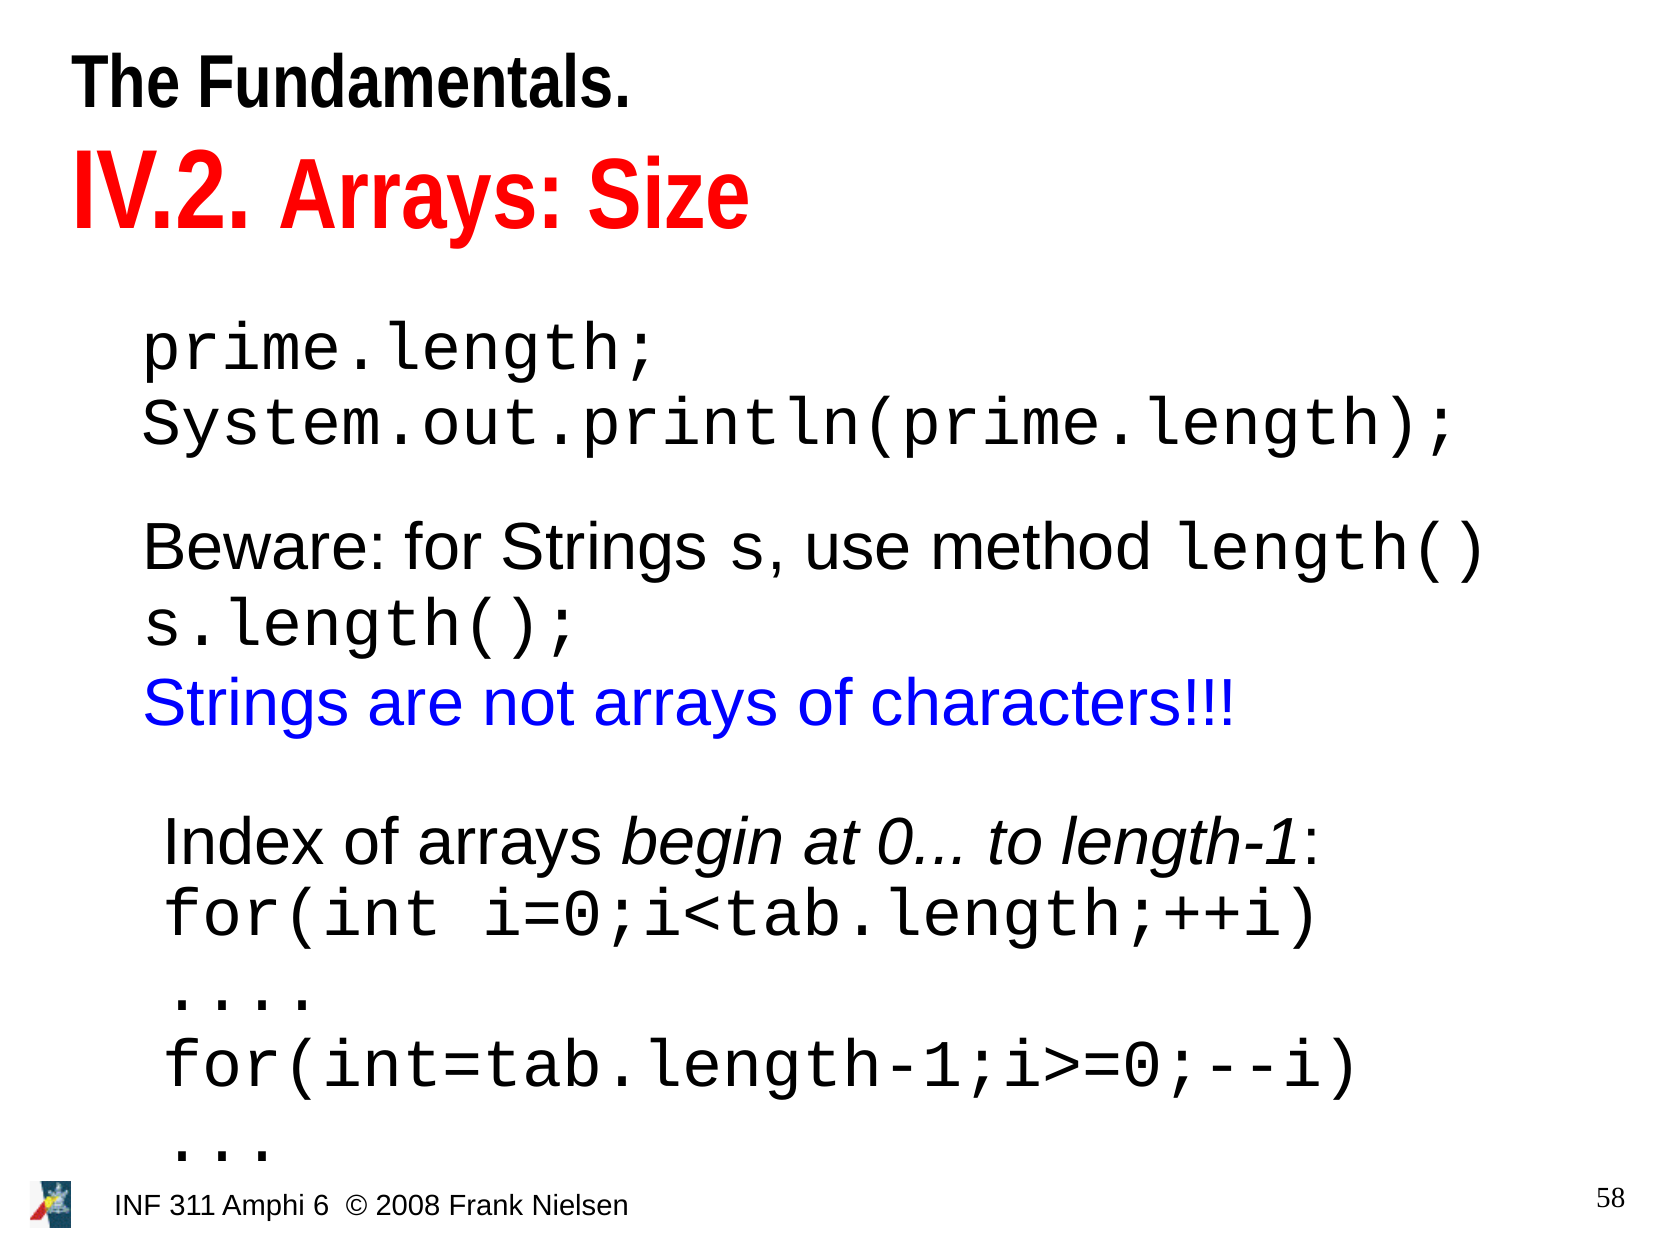

The Fundamentals.
IV.2. Arrays: Size
prime.length;
System.out.println(prime.length);
Beware: for Strings s, use method length()
s.length();
Strings are not arrays of characters!!!
Index of arrays begin at 0... to length-1:
for(int i=0;i<tab.length;++i)
....
for(int=tab.length-1;i>=0;--i)
...